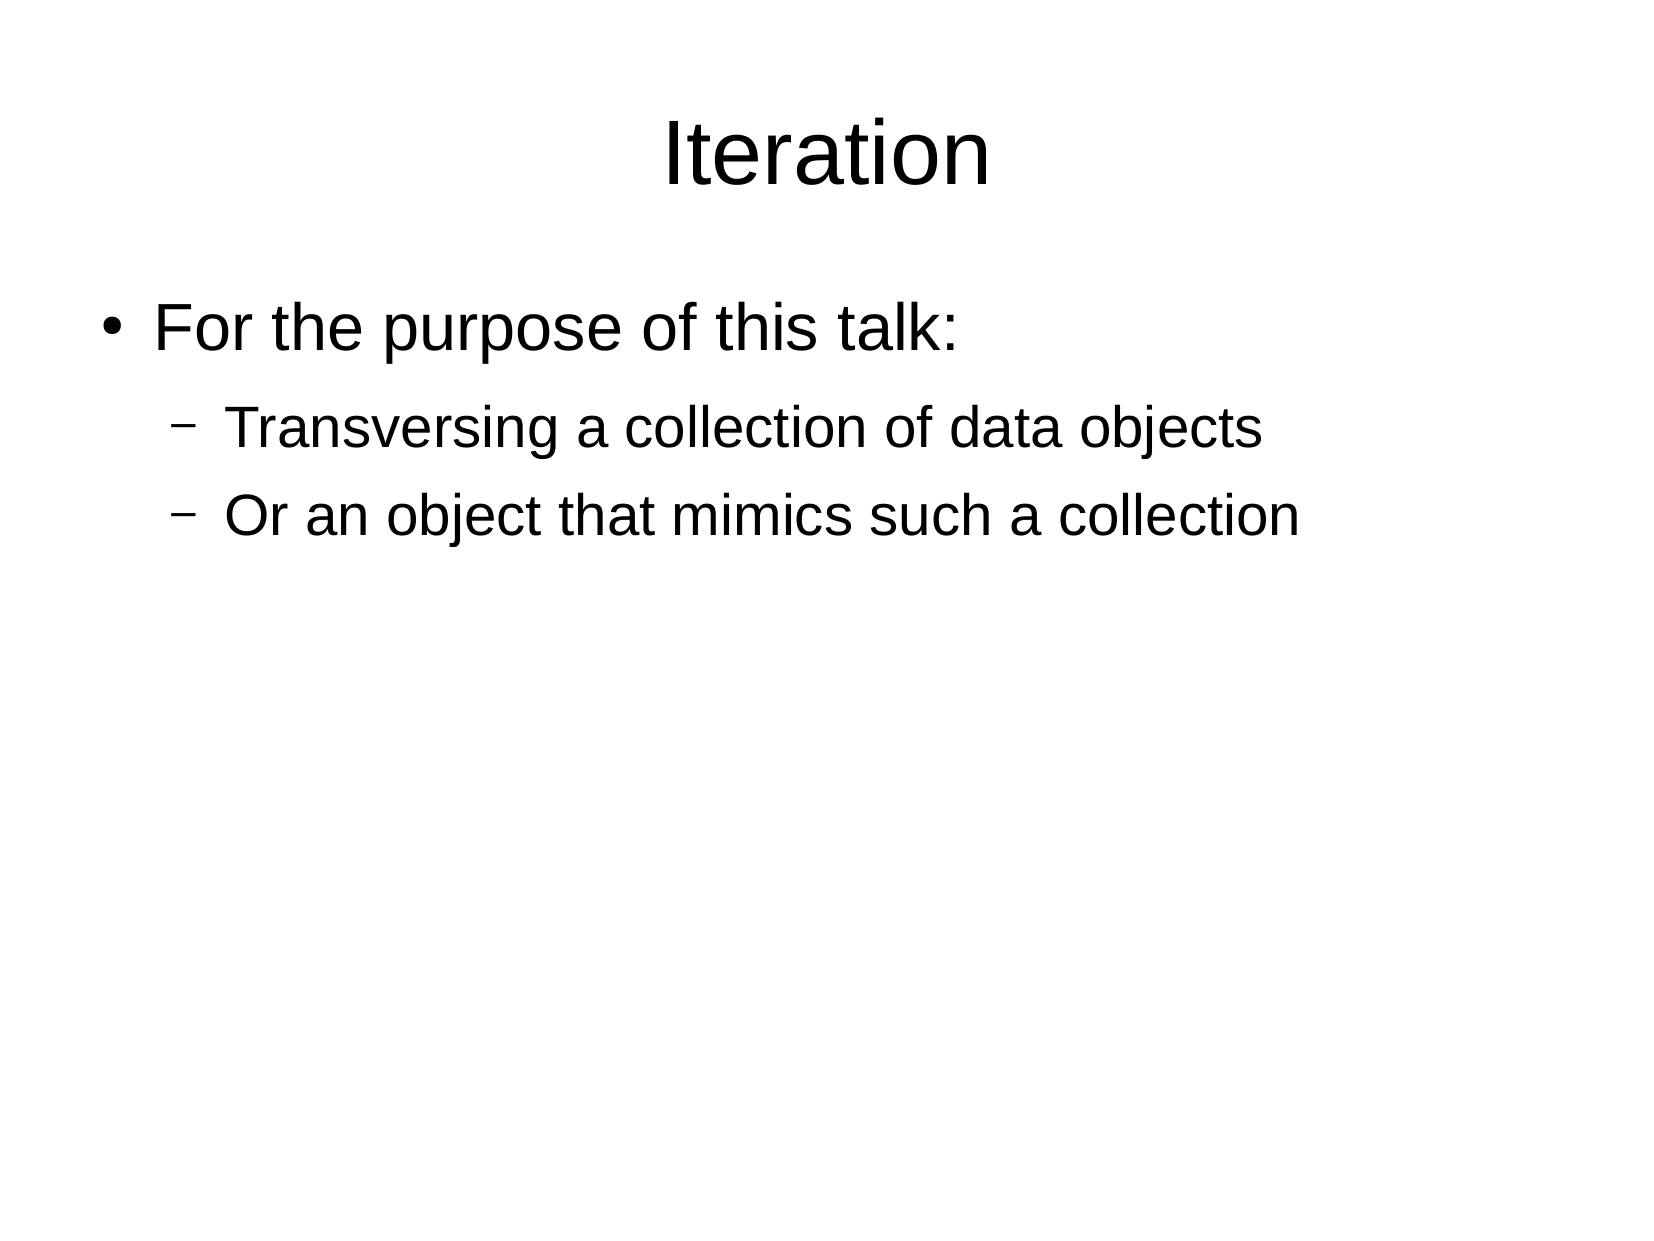

# Iteration
For the purpose of this talk:
Transversing a collection of data objects
Or an object that mimics such a collection